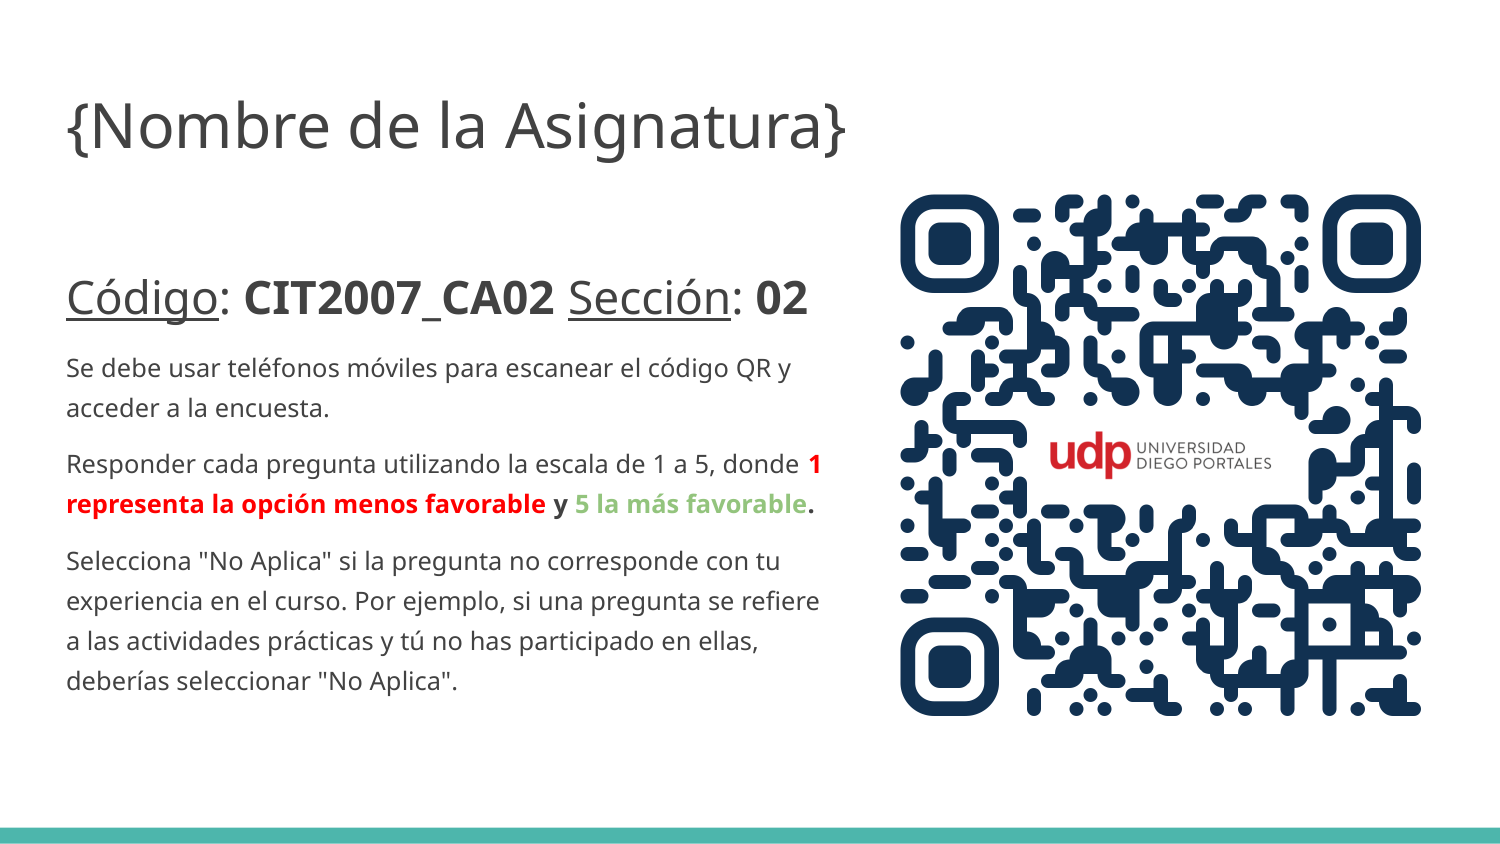

# {Nombre de la Asignatura}
Código: CIT2007_CA02	Sección: 02
Se debe usar teléfonos móviles para escanear el código QR y acceder a la encuesta.
Responder cada pregunta utilizando la escala de 1 a 5, donde 1 representa la opción menos favorable y 5 la más favorable.
Selecciona "No Aplica" si la pregunta no corresponde con tu experiencia en el curso. Por ejemplo, si una pregunta se refiere a las actividades prácticas y tú no has participado en ellas, deberías seleccionar "No Aplica".